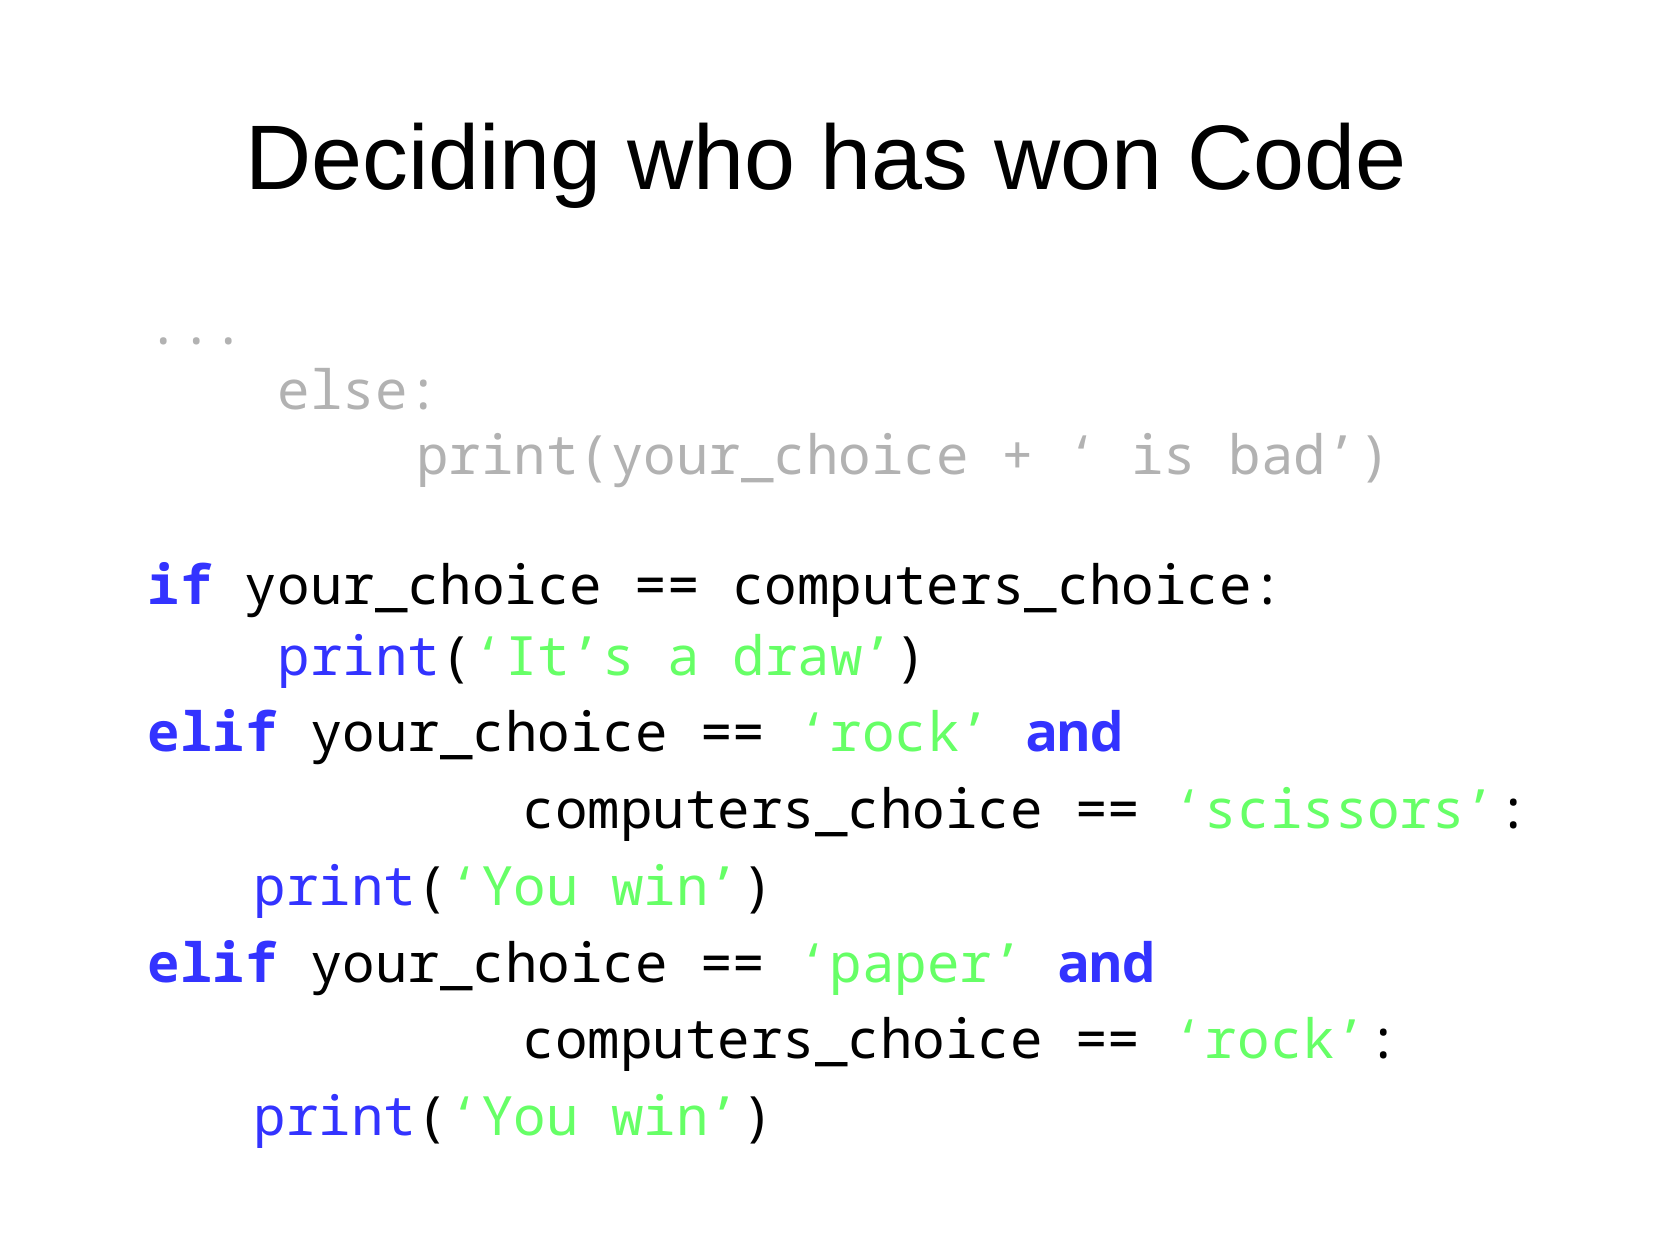

Deciding who has won Code
...
 else:
 print(your_choice + ‘ is bad’)
if your_choice == computers_choice:
 print(‘It’s a draw’)
elif your_choice == ‘rock’ and
 computers_choice == ‘scissors’:
print(‘You win’)
elif your_choice == ‘paper’ and
 computers_choice == ‘rock’:
print(‘You win’)